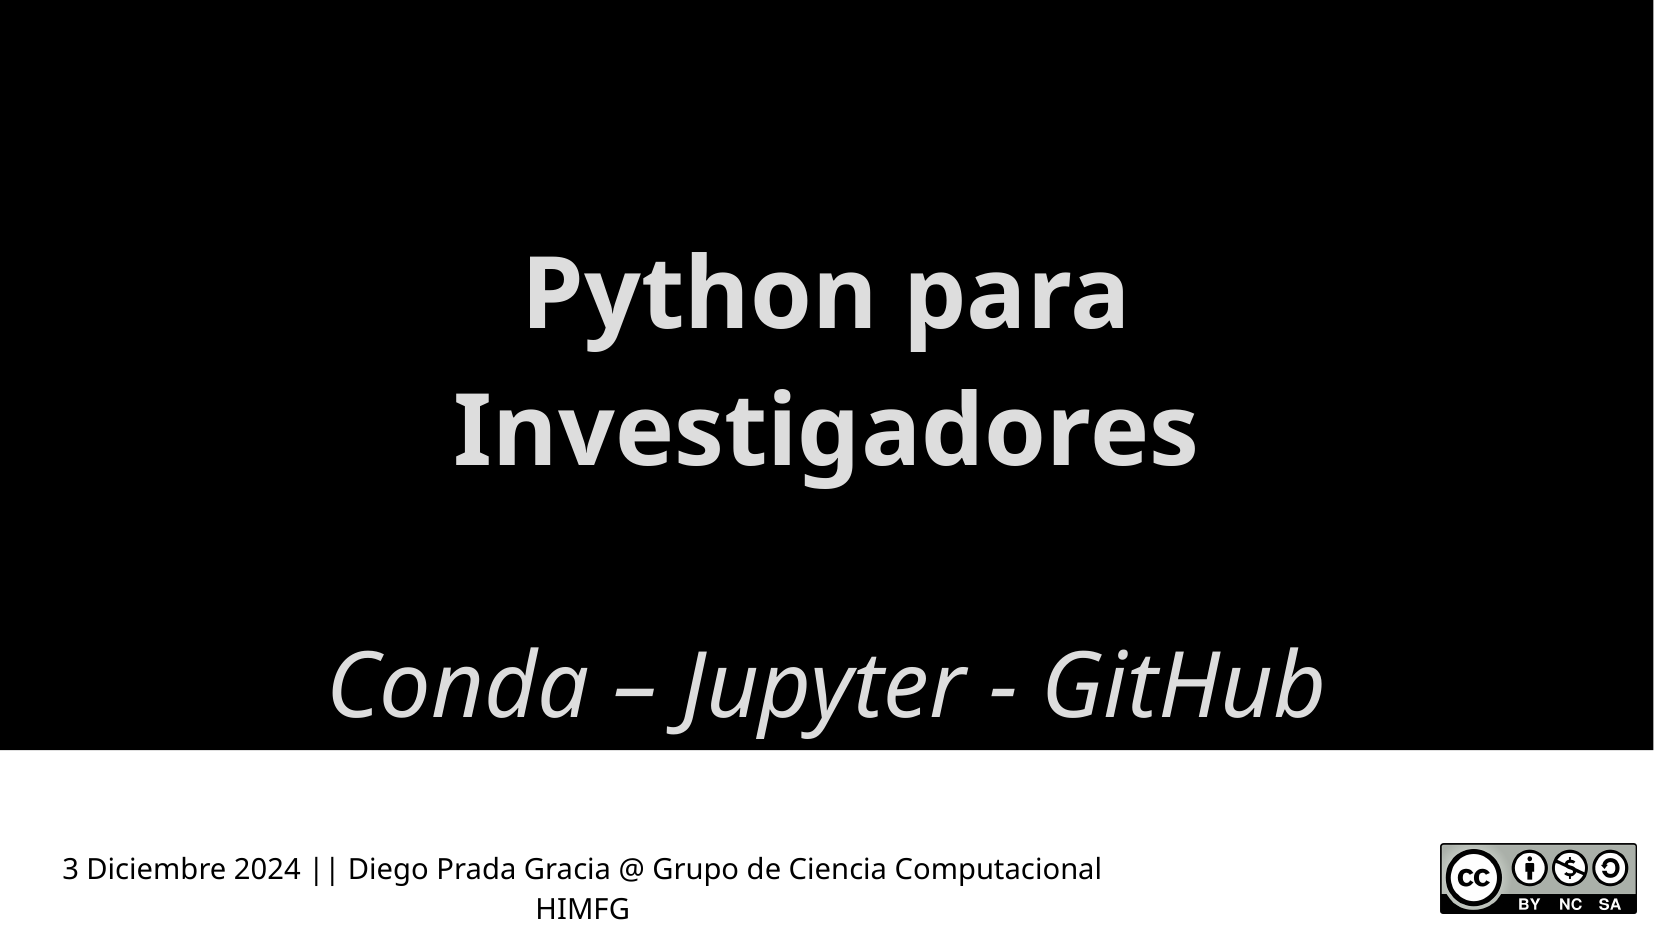

Python para Investigadores
Conda – Jupyter - GitHub
3 Diciembre 2024 || Diego Prada Gracia @ Grupo de Ciencia Computacional HIMFG